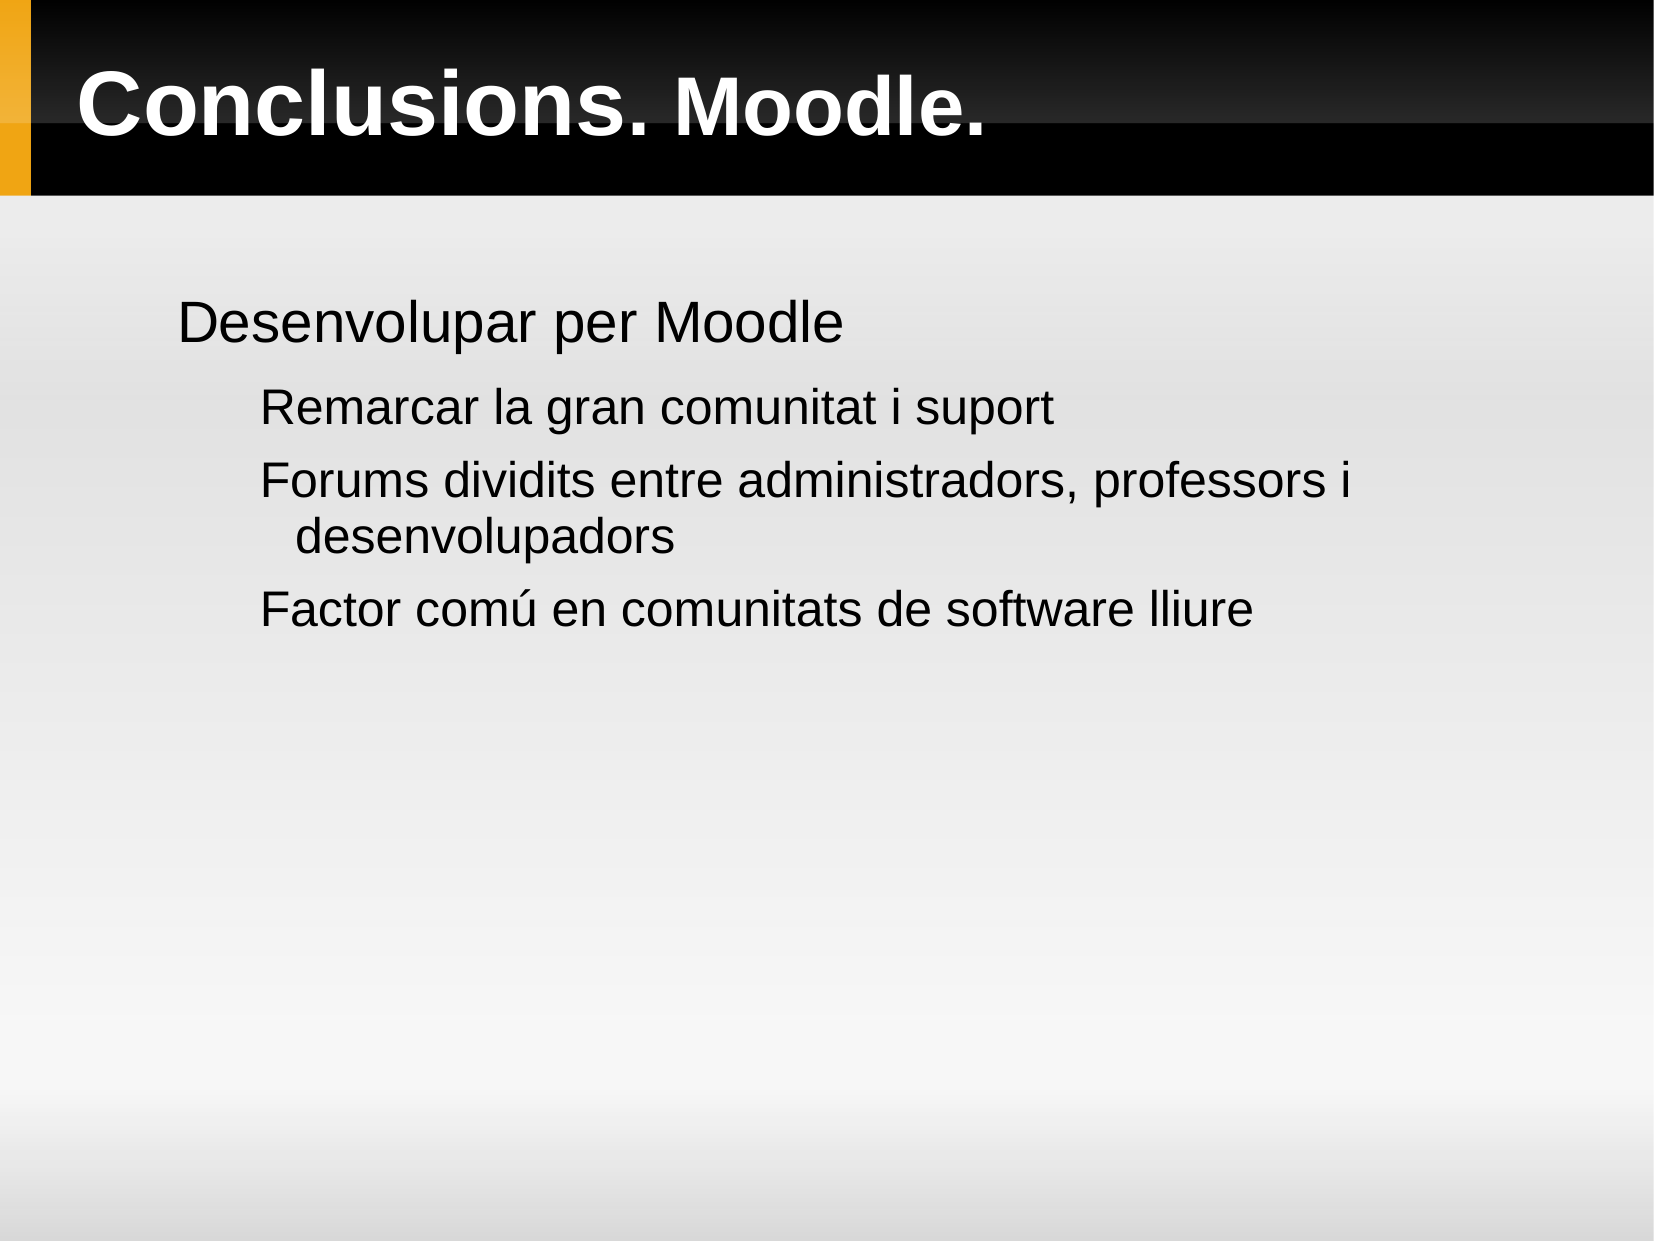

# Conclusions. Moodle.
Desenvolupar per Moodle
Remarcar la gran comunitat i suport
Forums dividits entre administradors, professors i desenvolupadors
Factor comú en comunitats de software lliure